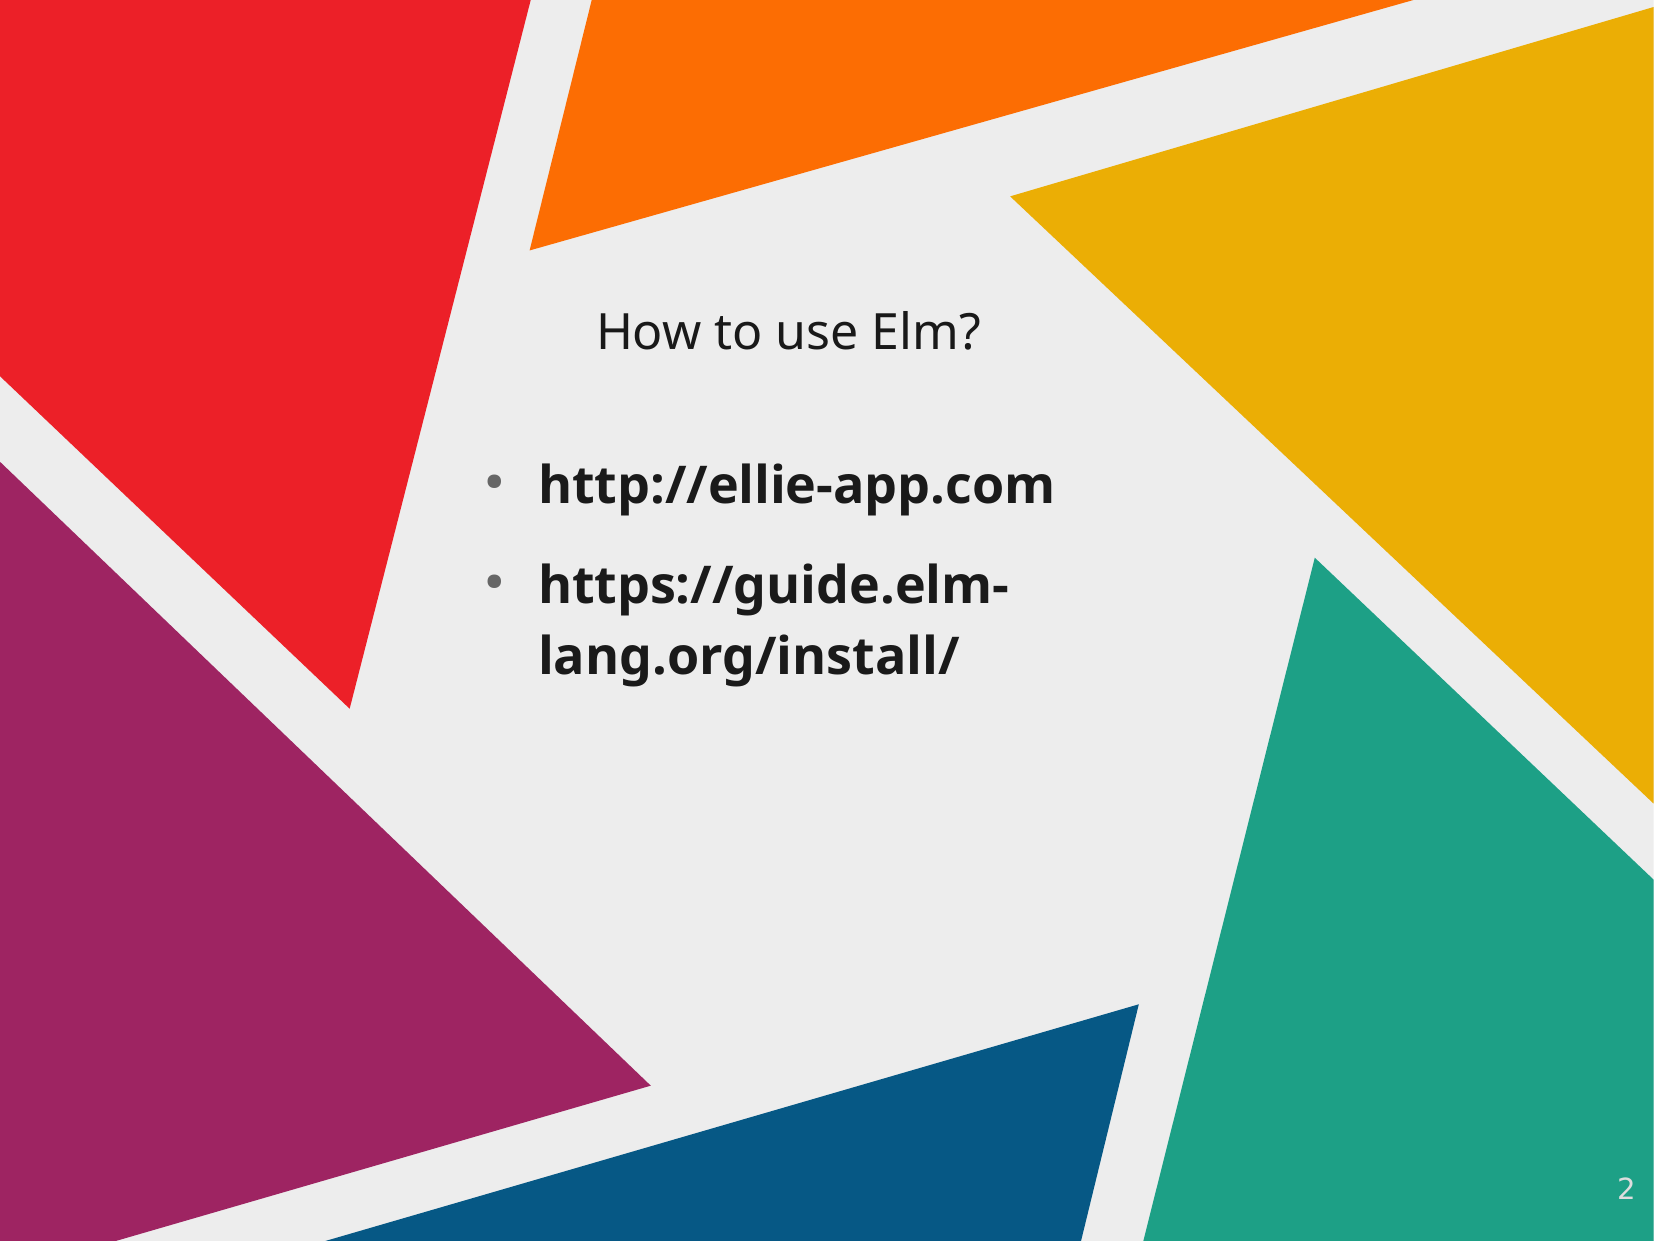

# How to use Elm?
http://ellie-app.com
https://guide.elm-lang.org/install/
2